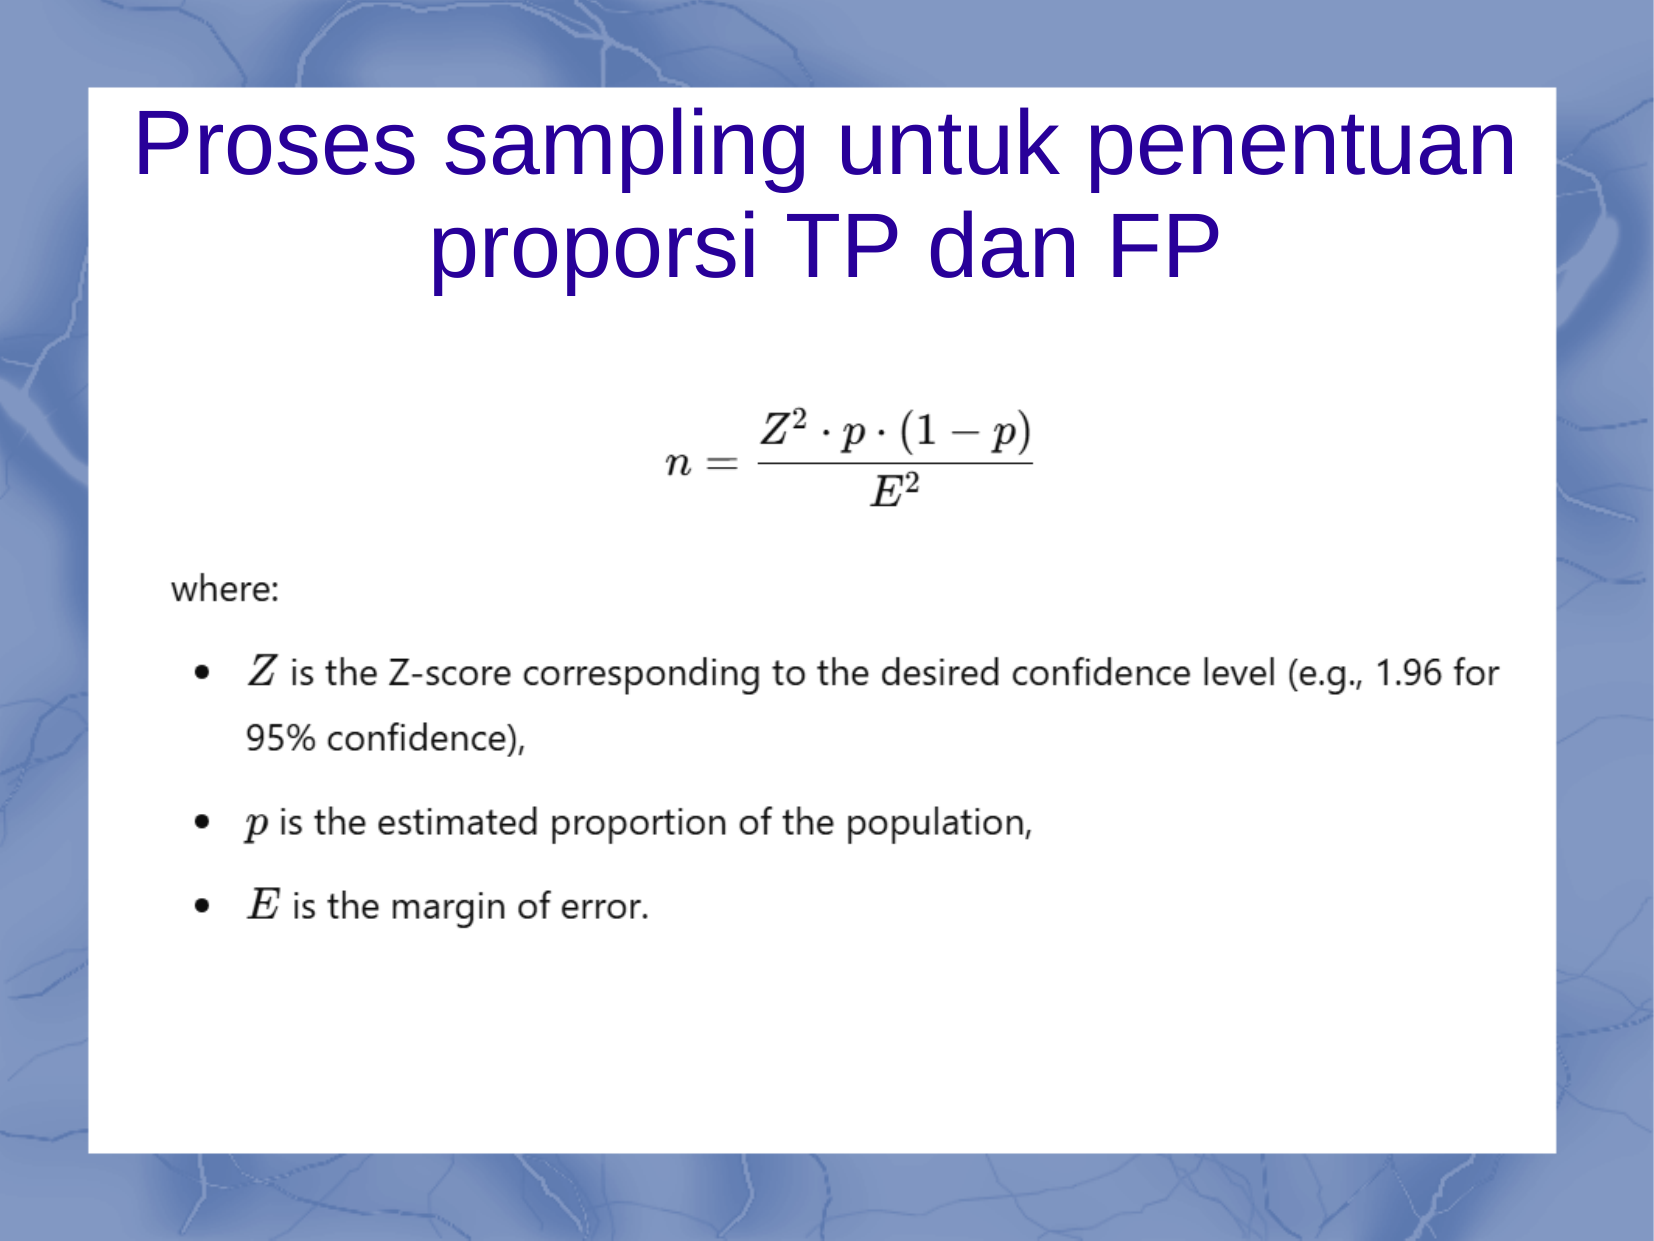

# Proses sampling untuk penentuan proporsi TP dan FP